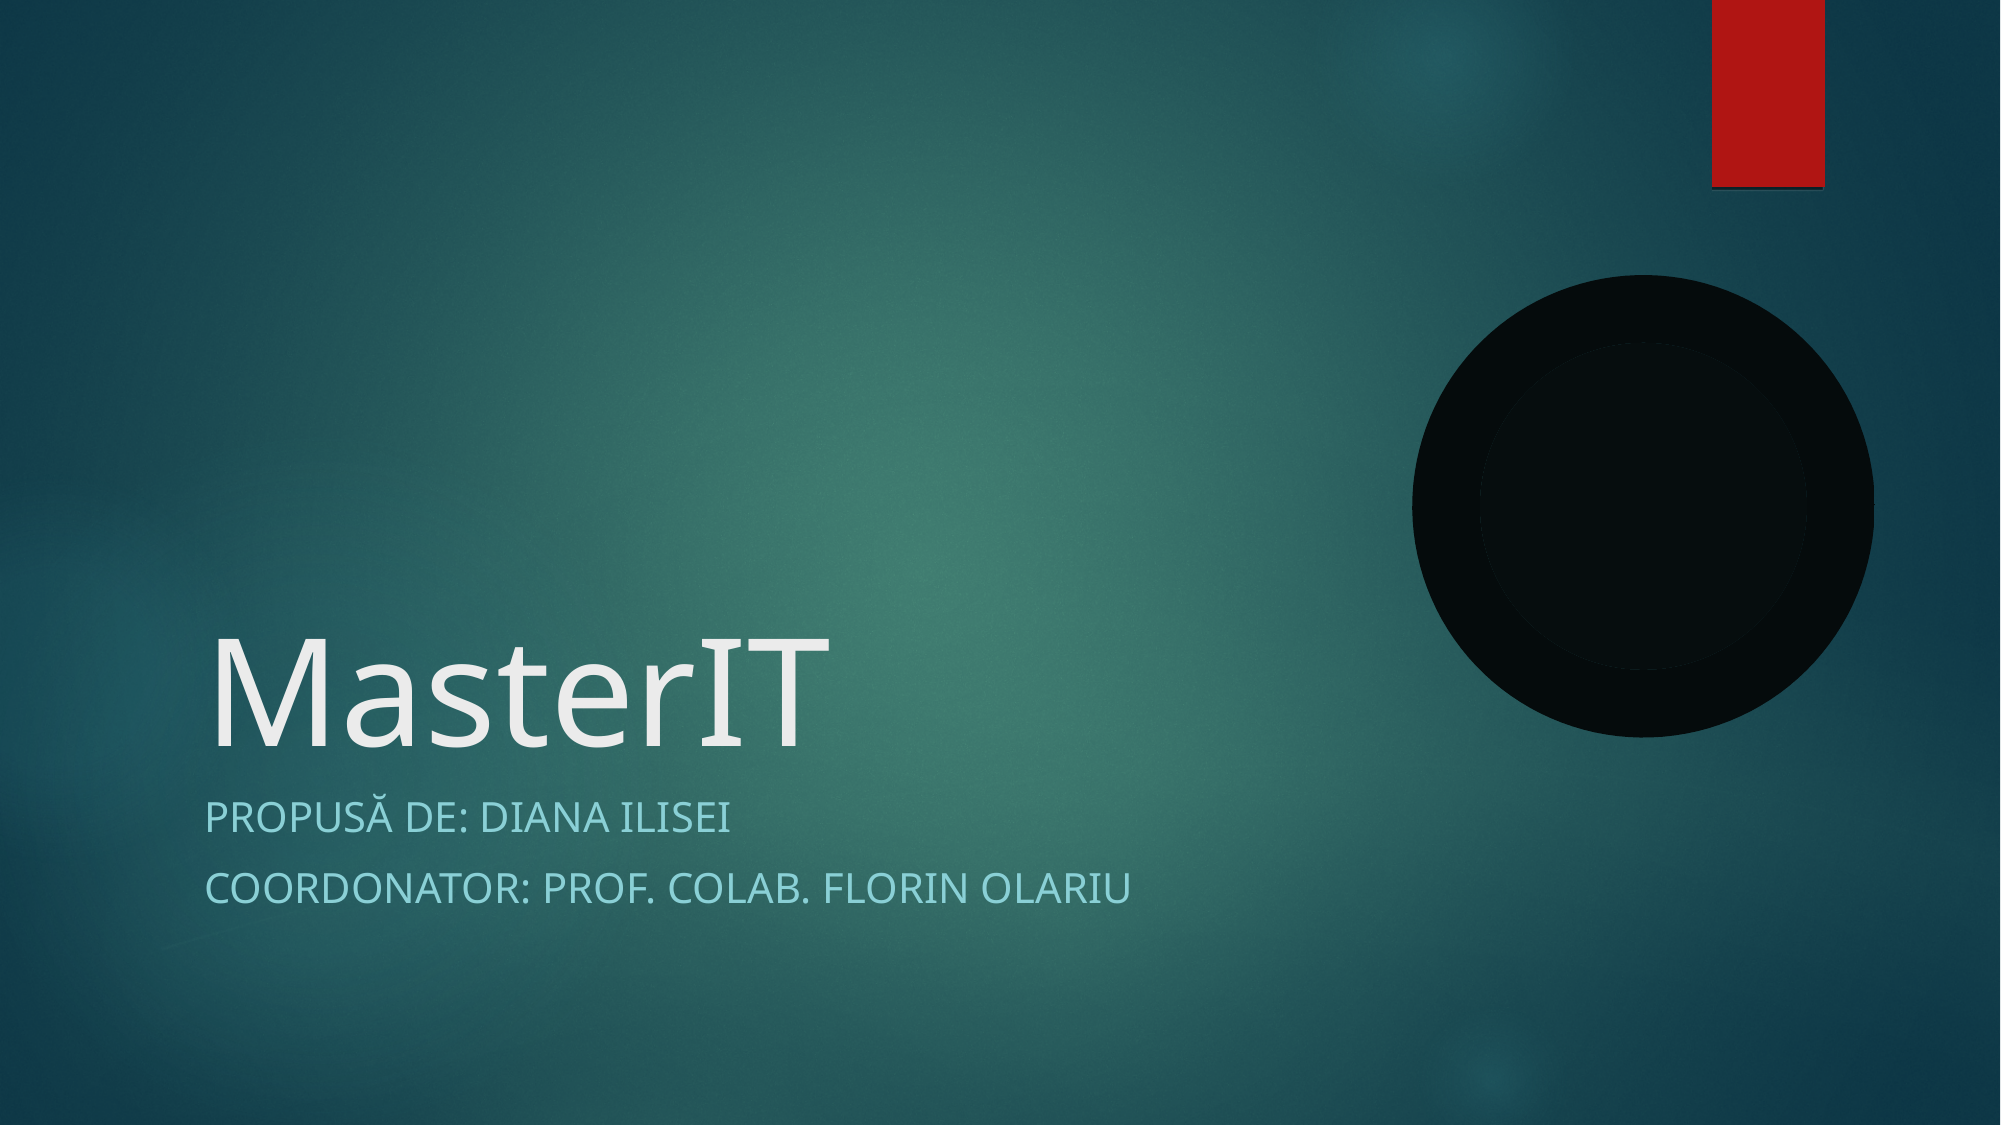

# MasterIT
PROPUSĂ De: Diana ilisei
coordonator: Prof. Colab. Florin Olariu